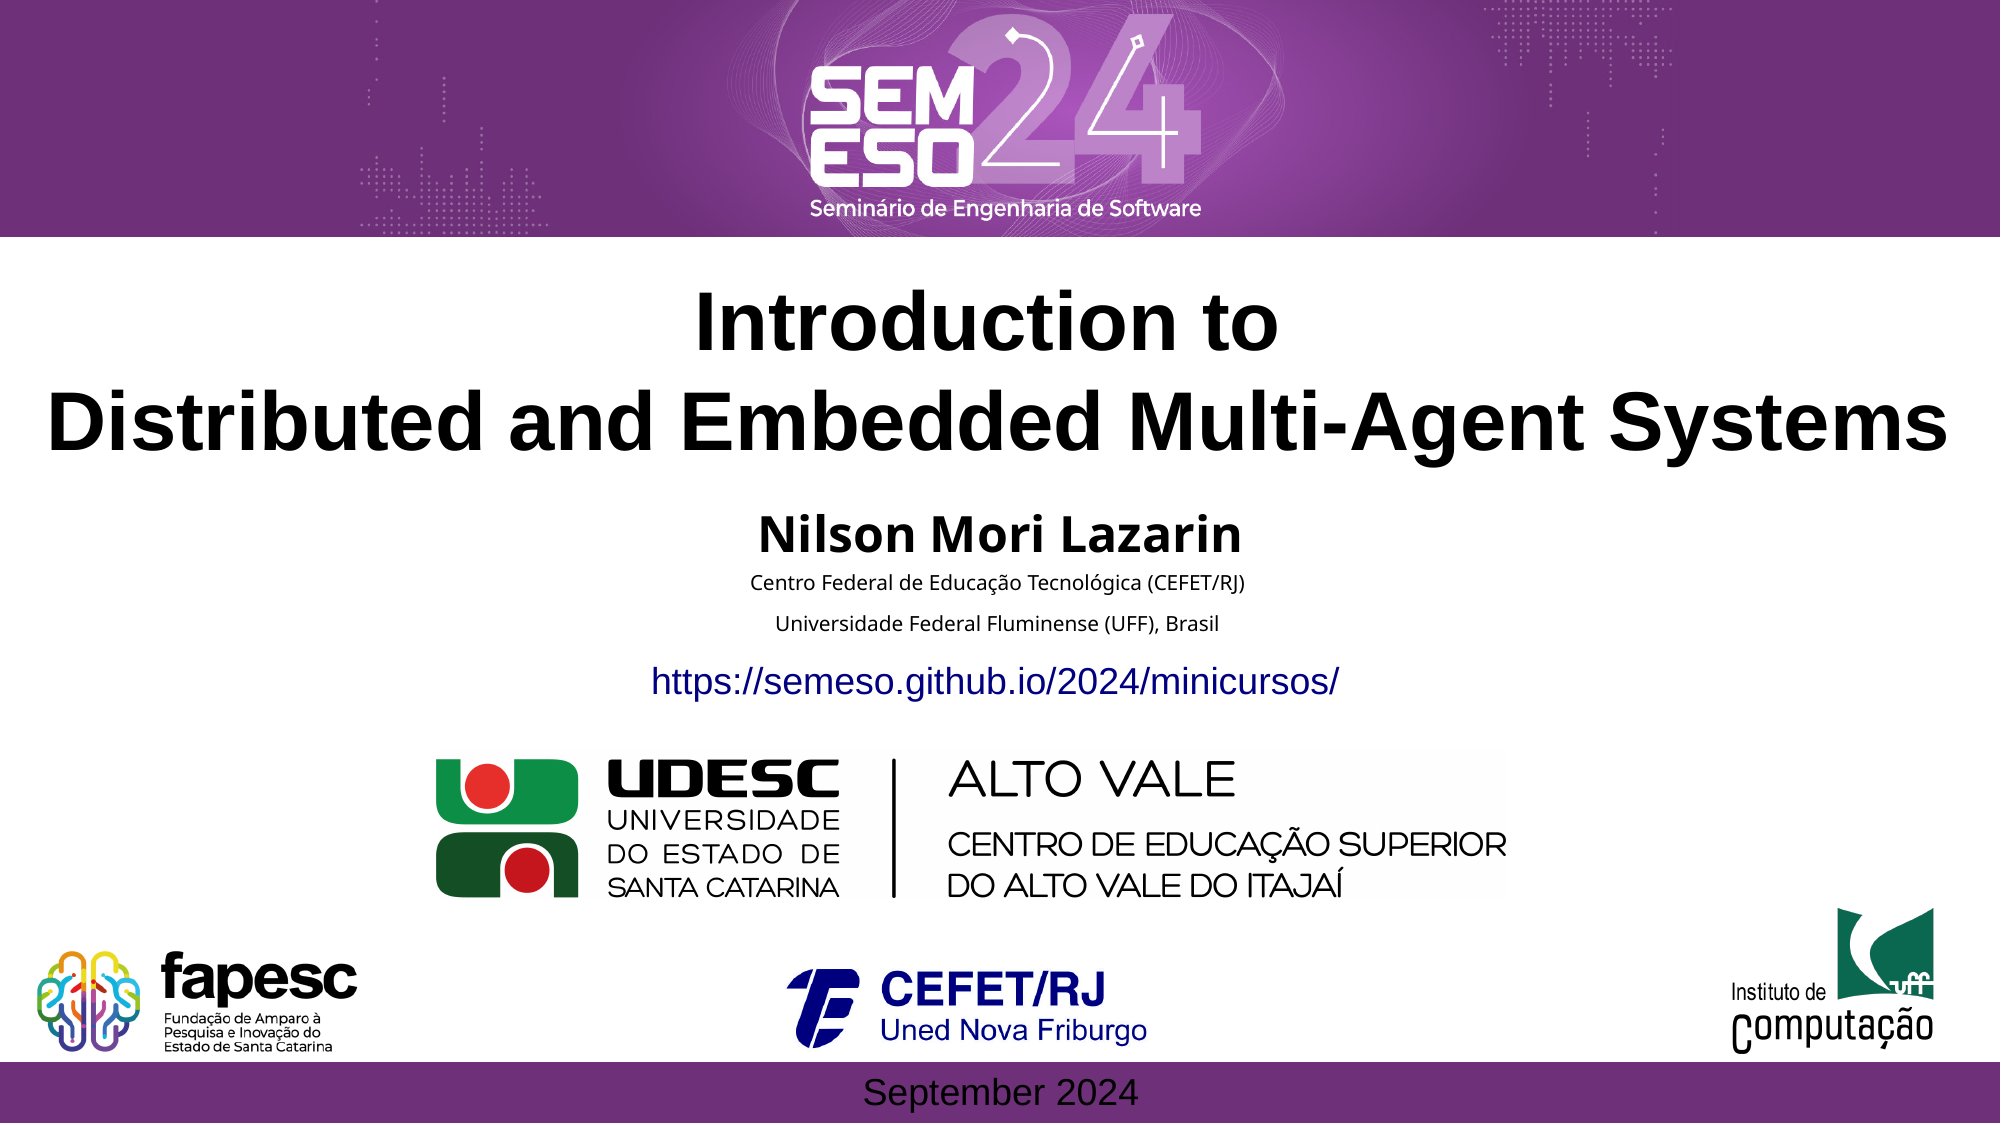

Introduction to
Distributed and Embedded Multi-Agent Systems
Nilson Mori Lazarin
Centro Federal de Educação Tecnológica (CEFET/RJ)
Universidade Federal Fluminense (UFF), Brasil
https://semeso.github.io/2024/minicursos/
September 2024